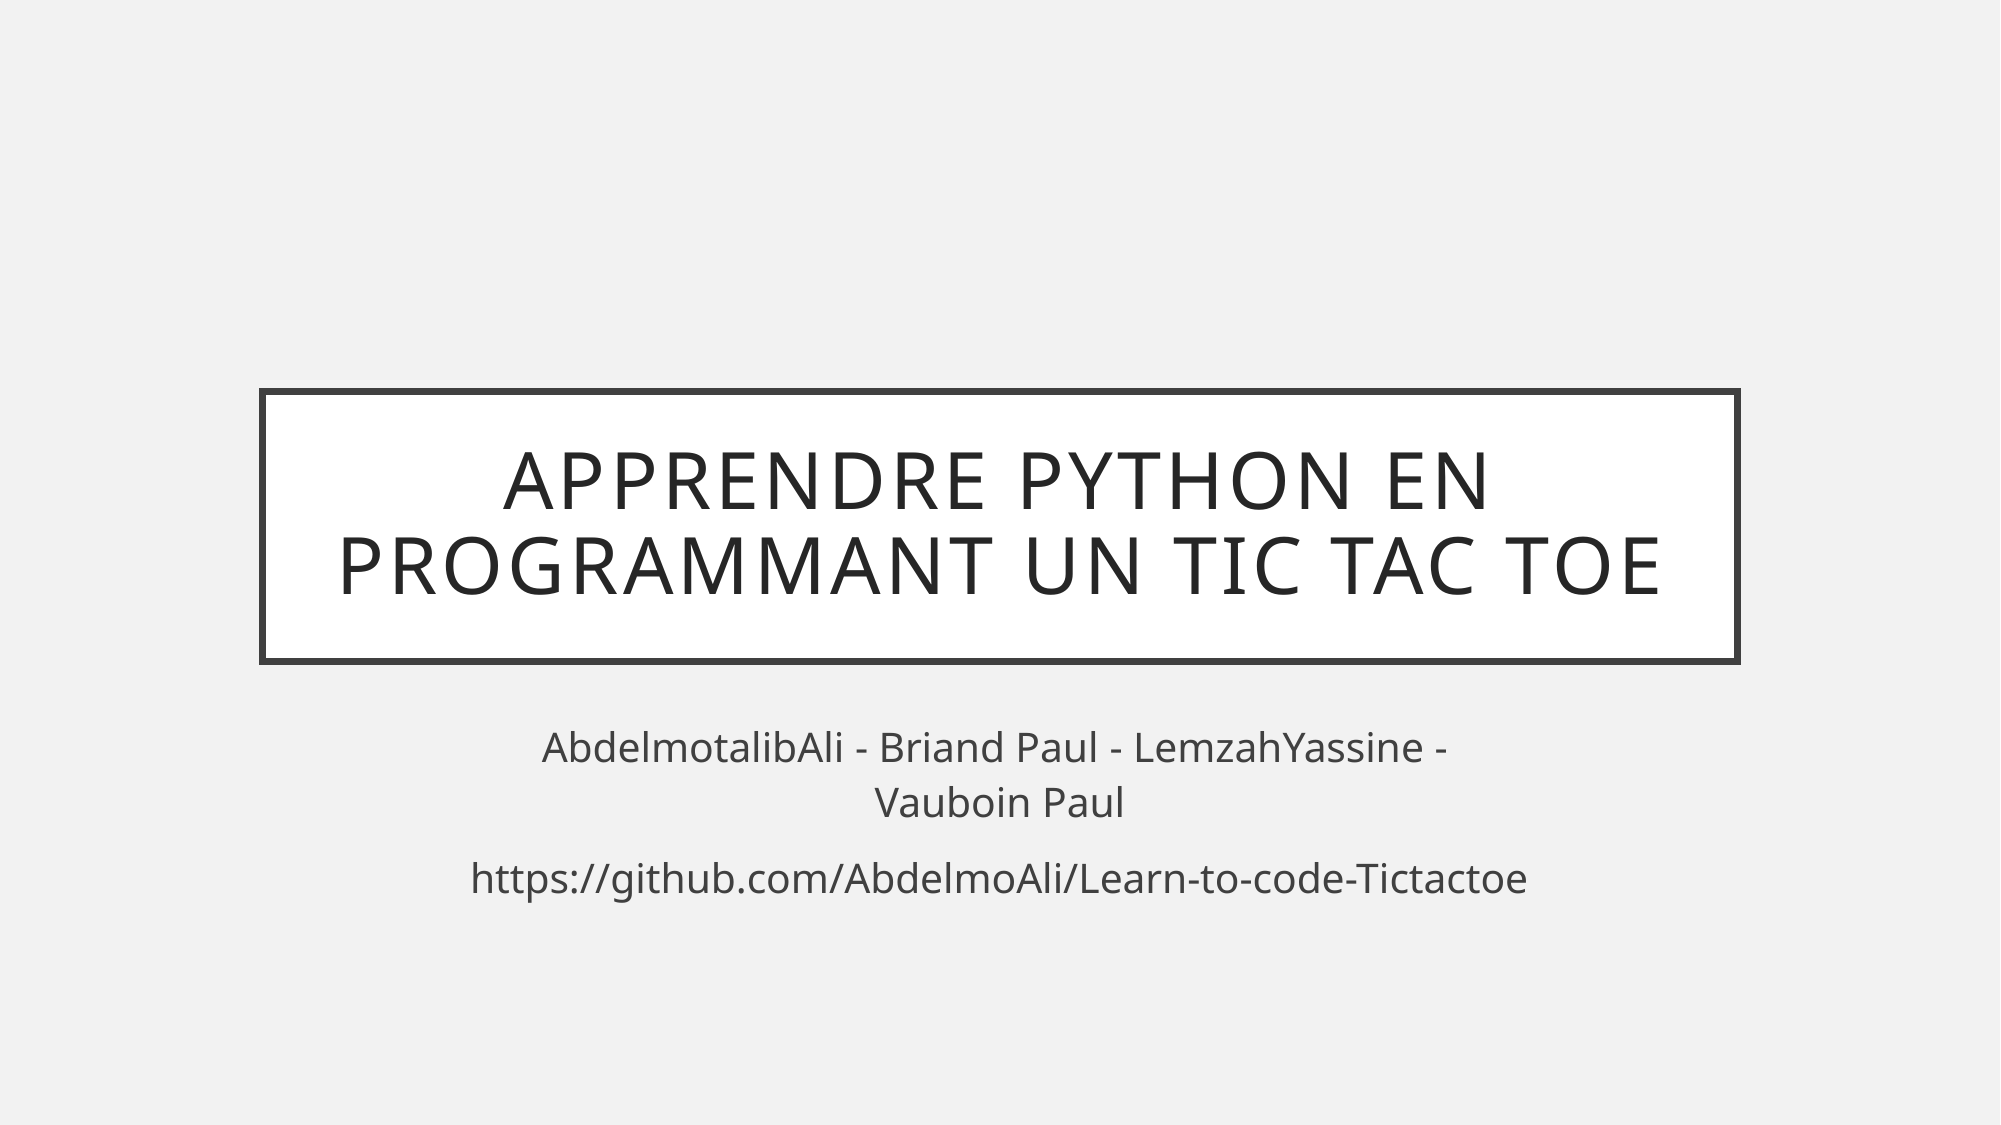

# Apprendre Python en programmant un Tic Tac Toe
AbdelmotalibAli - Briand Paul - LemzahYassine - Vauboin Paul
https://github.com/AbdelmoAli/Learn-to-code-Tictactoe